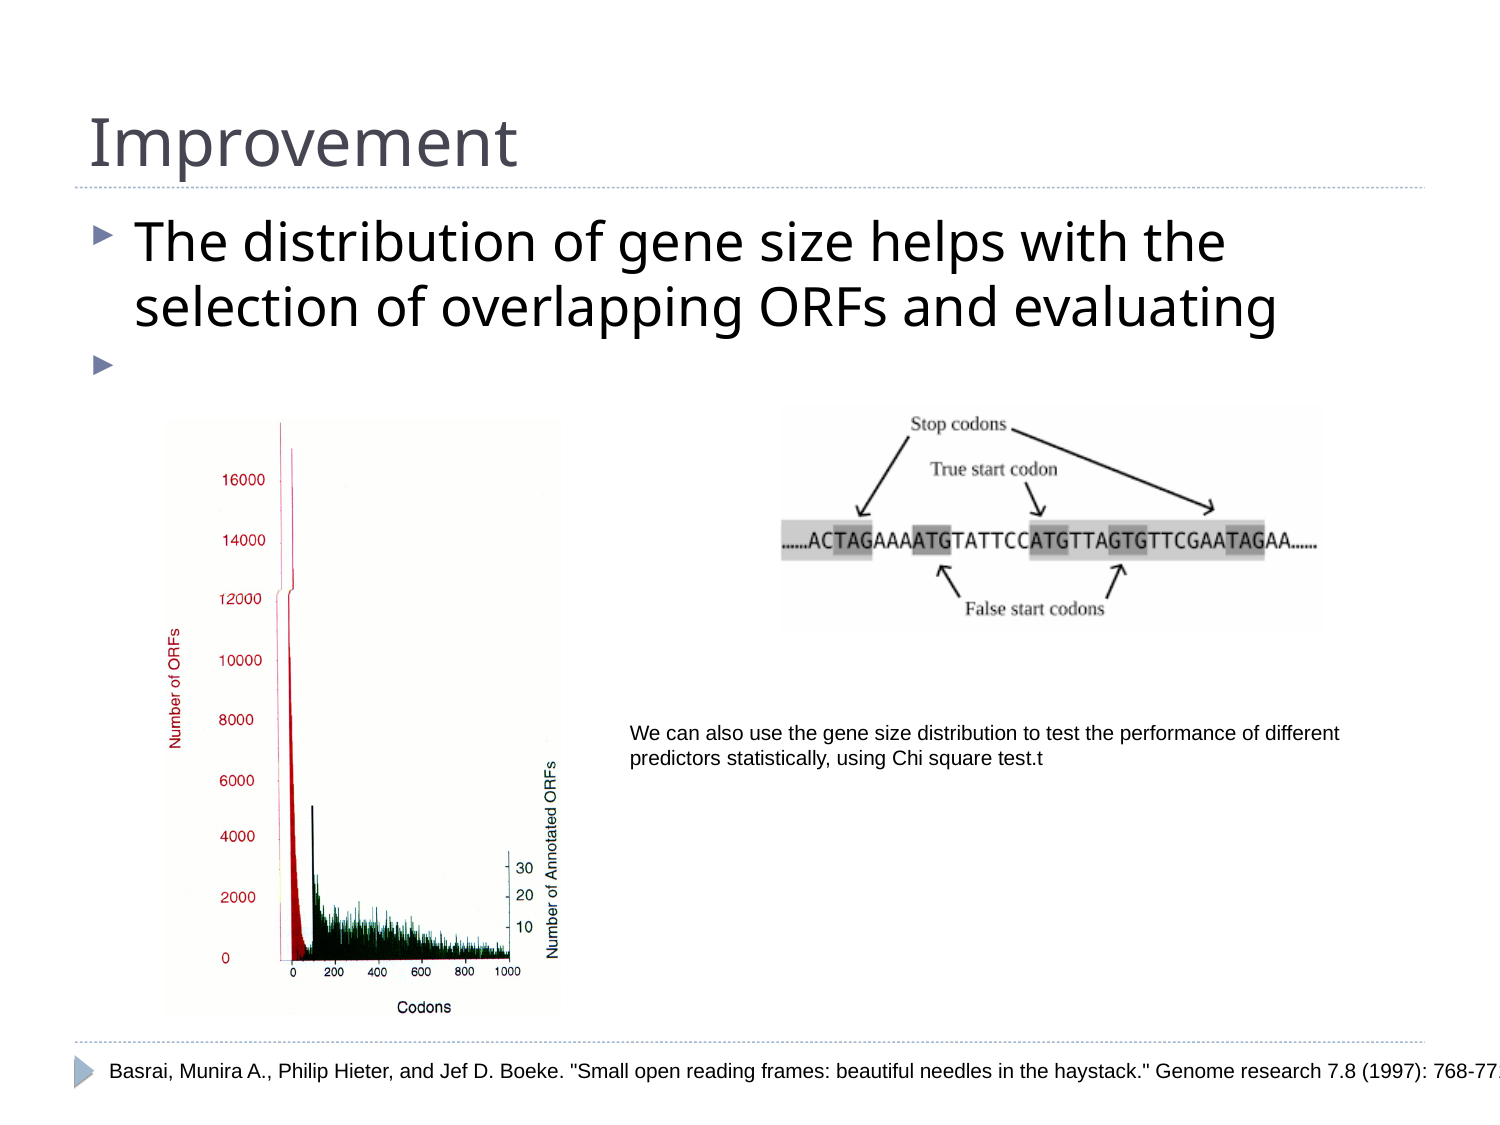

Improvement
The distribution of gene size helps with the selection of overlapping ORFs and evaluating
We can also use the gene size distribution to test the performance of different predictors statistically, using Chi square test.t
Basrai, Munira A., Philip Hieter, and Jef D. Boeke. "Small open reading frames: beautiful needles in the haystack." Genome research 7.8 (1997): 768-771.